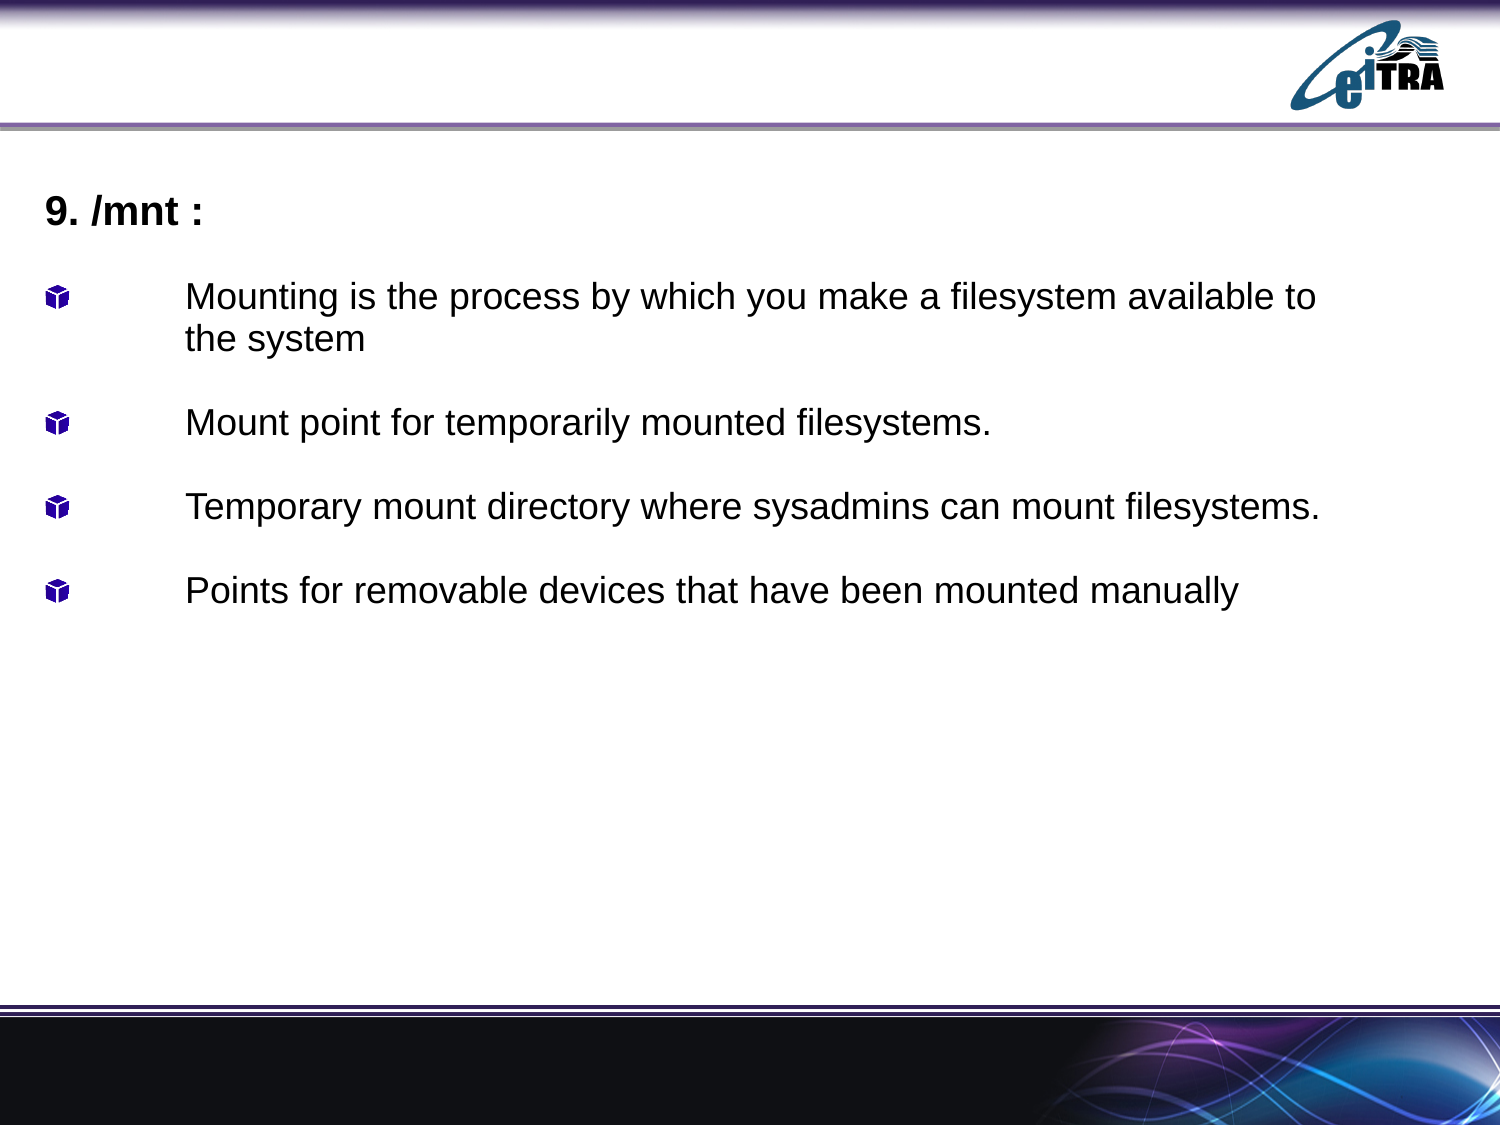

9. /mnt :
 Mounting is the process by which you make a filesystem available to the system
 Mount point for temporarily mounted filesystems.
 Temporary mount directory where sysadmins can mount filesystems.
 Points for removable devices that have been mounted manually